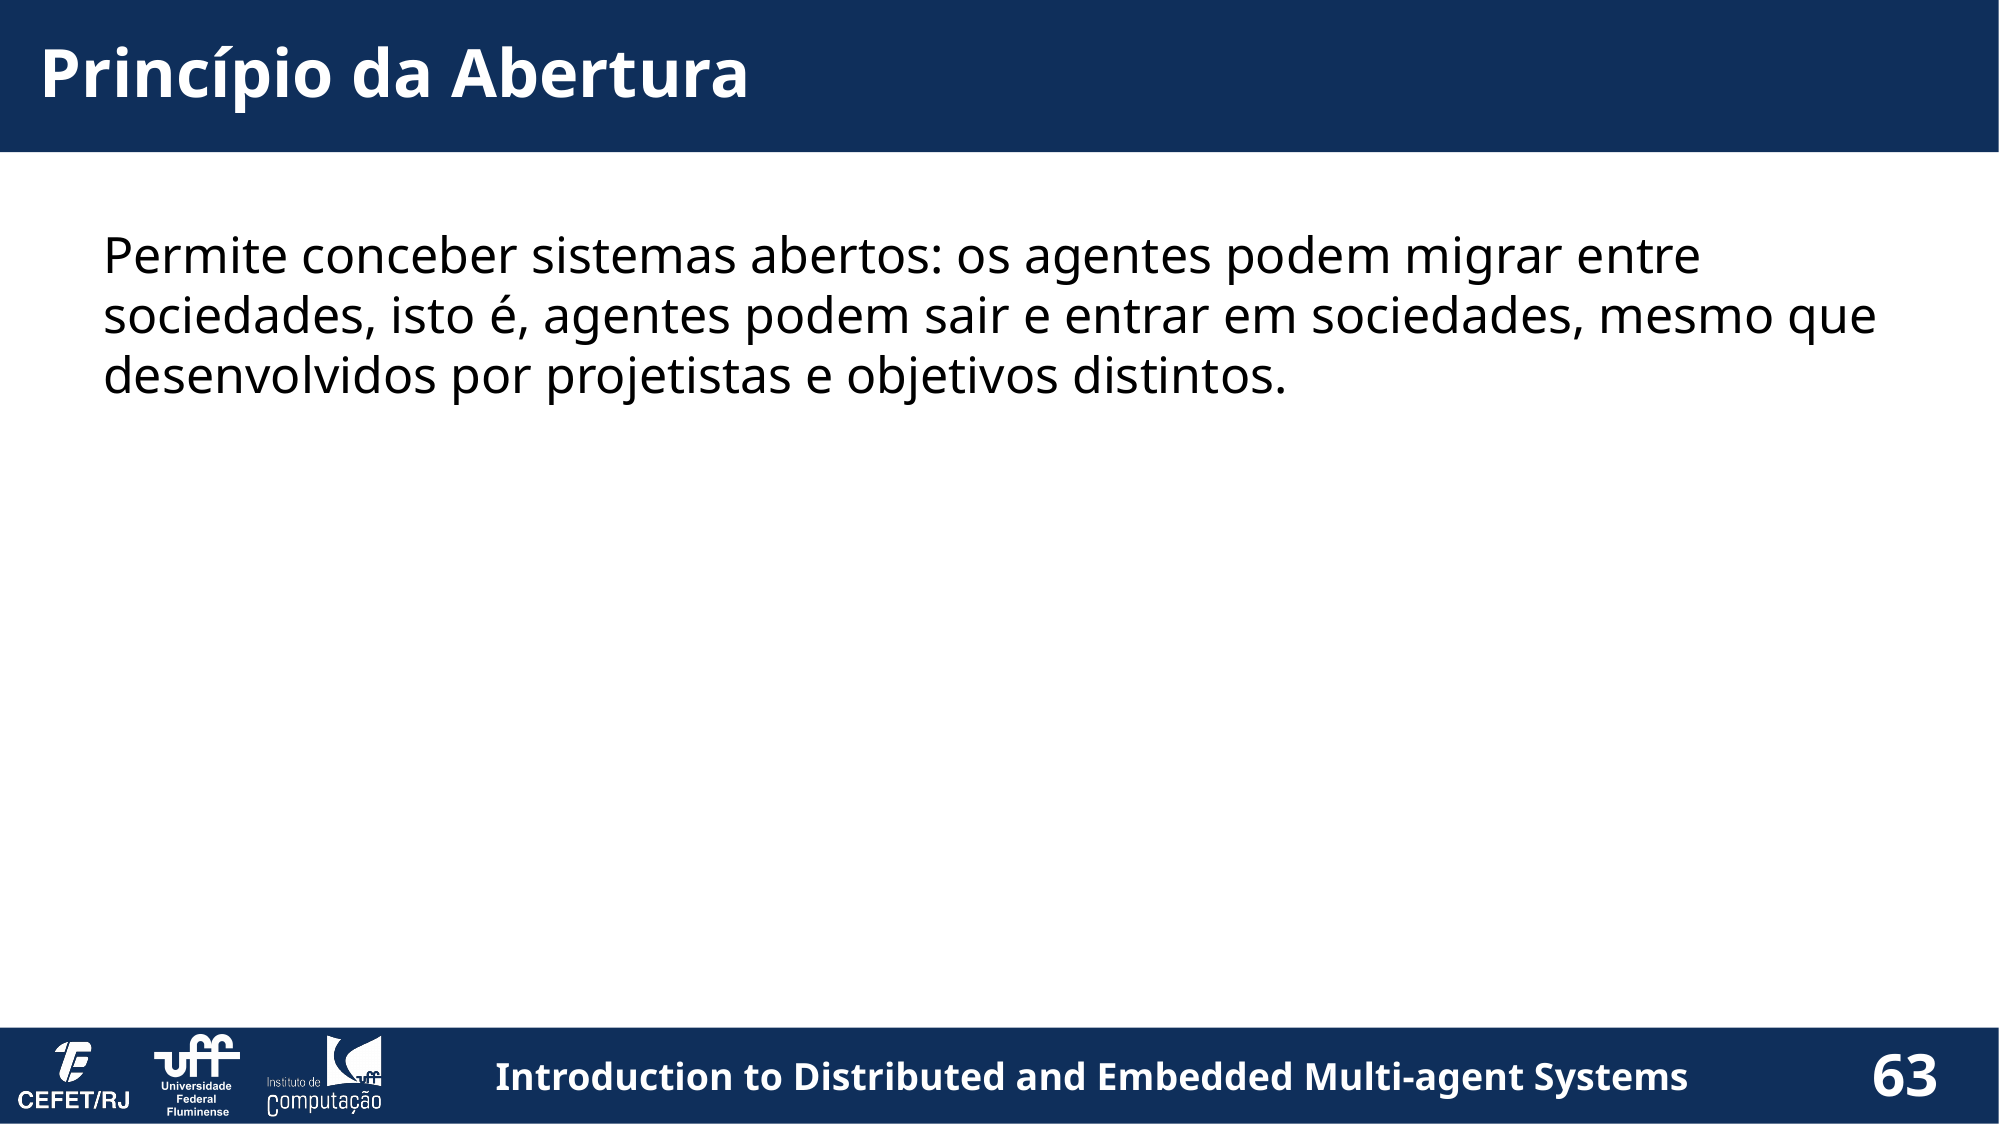

Princípio da Abertura
Permite conceber sistemas abertos: os agentes podem migrar entre sociedades, isto é, agentes podem sair e entrar em sociedades, mesmo que desenvolvidos por projetistas e objetivos distintos.